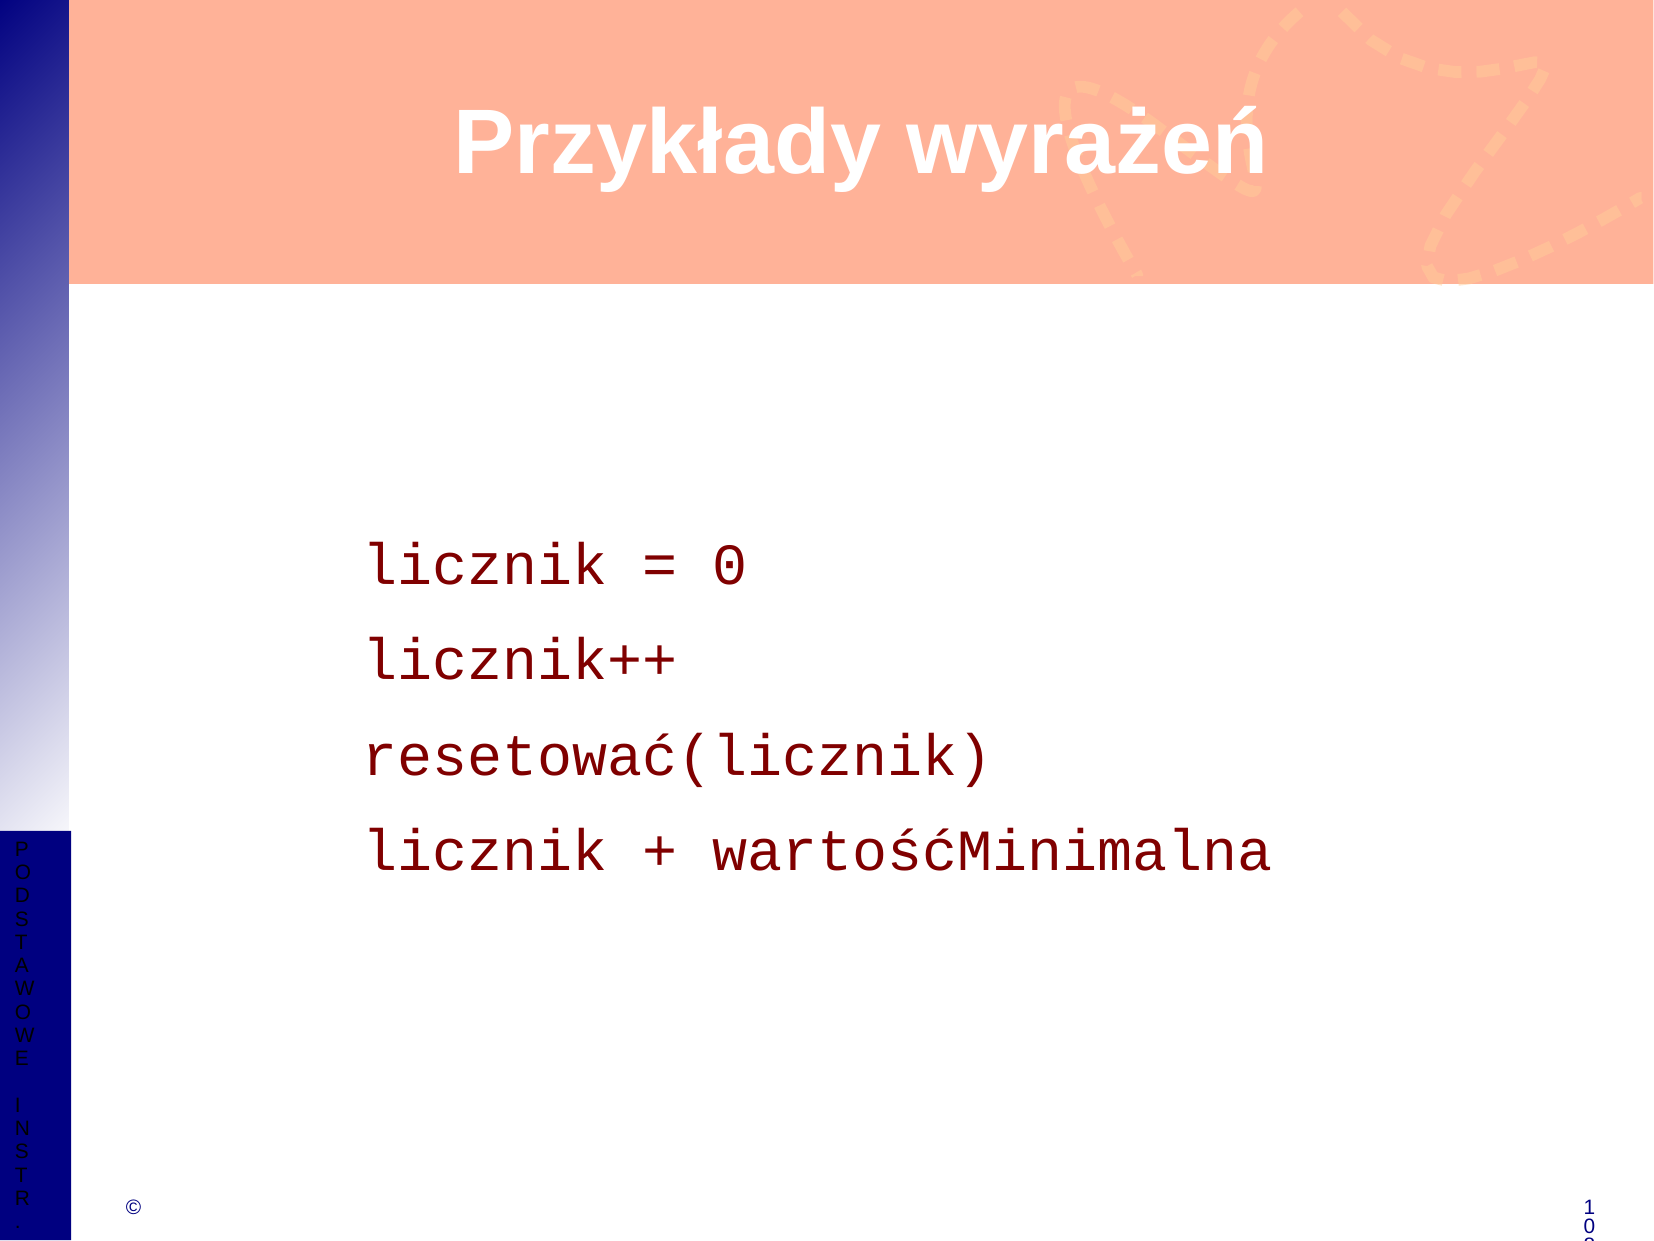

# Przykłady wyrażeń
licznik = 0
licznik++
resetować(licznik)
licznik + wartośćMinimalna
P
O
D
S
T
A
W
O
W
E
I
N
S
T
R
.